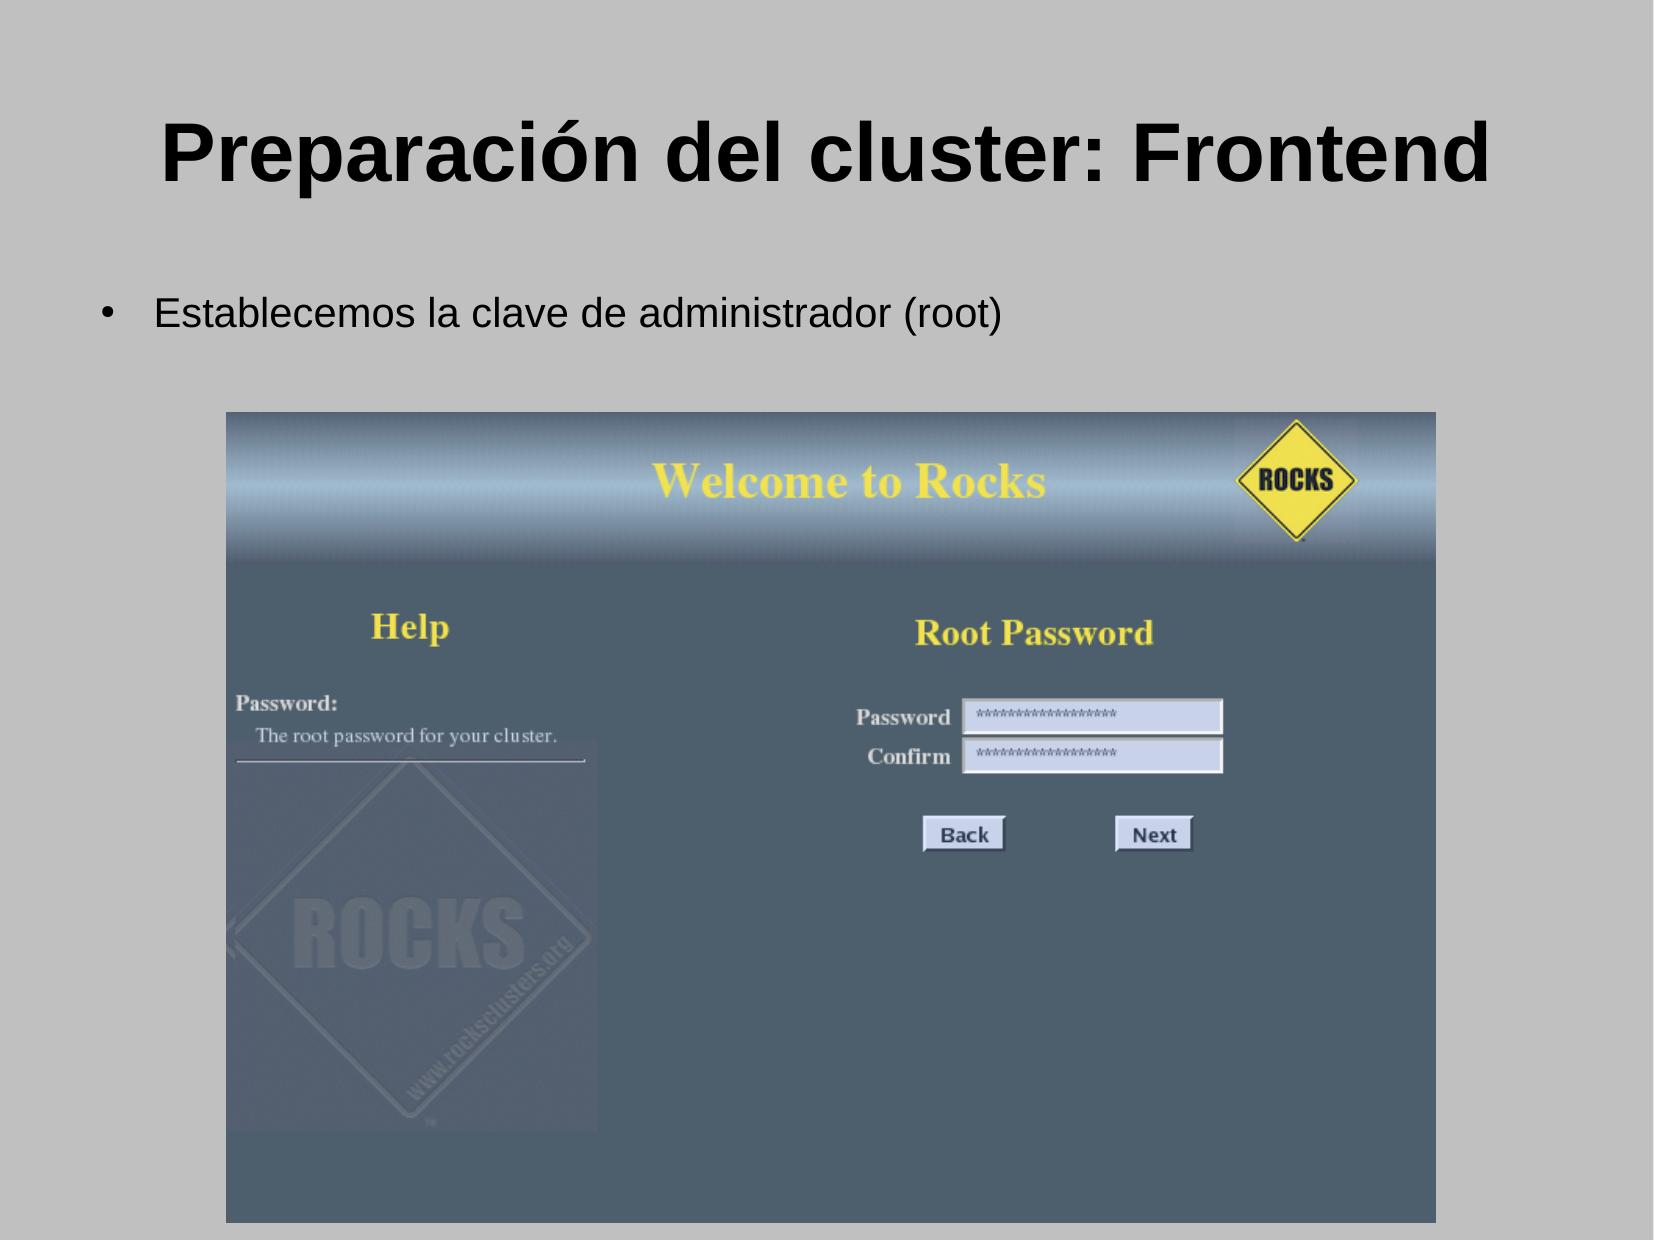

# Preparación del cluster: Frontend
Establecemos la clave de administrador (root)